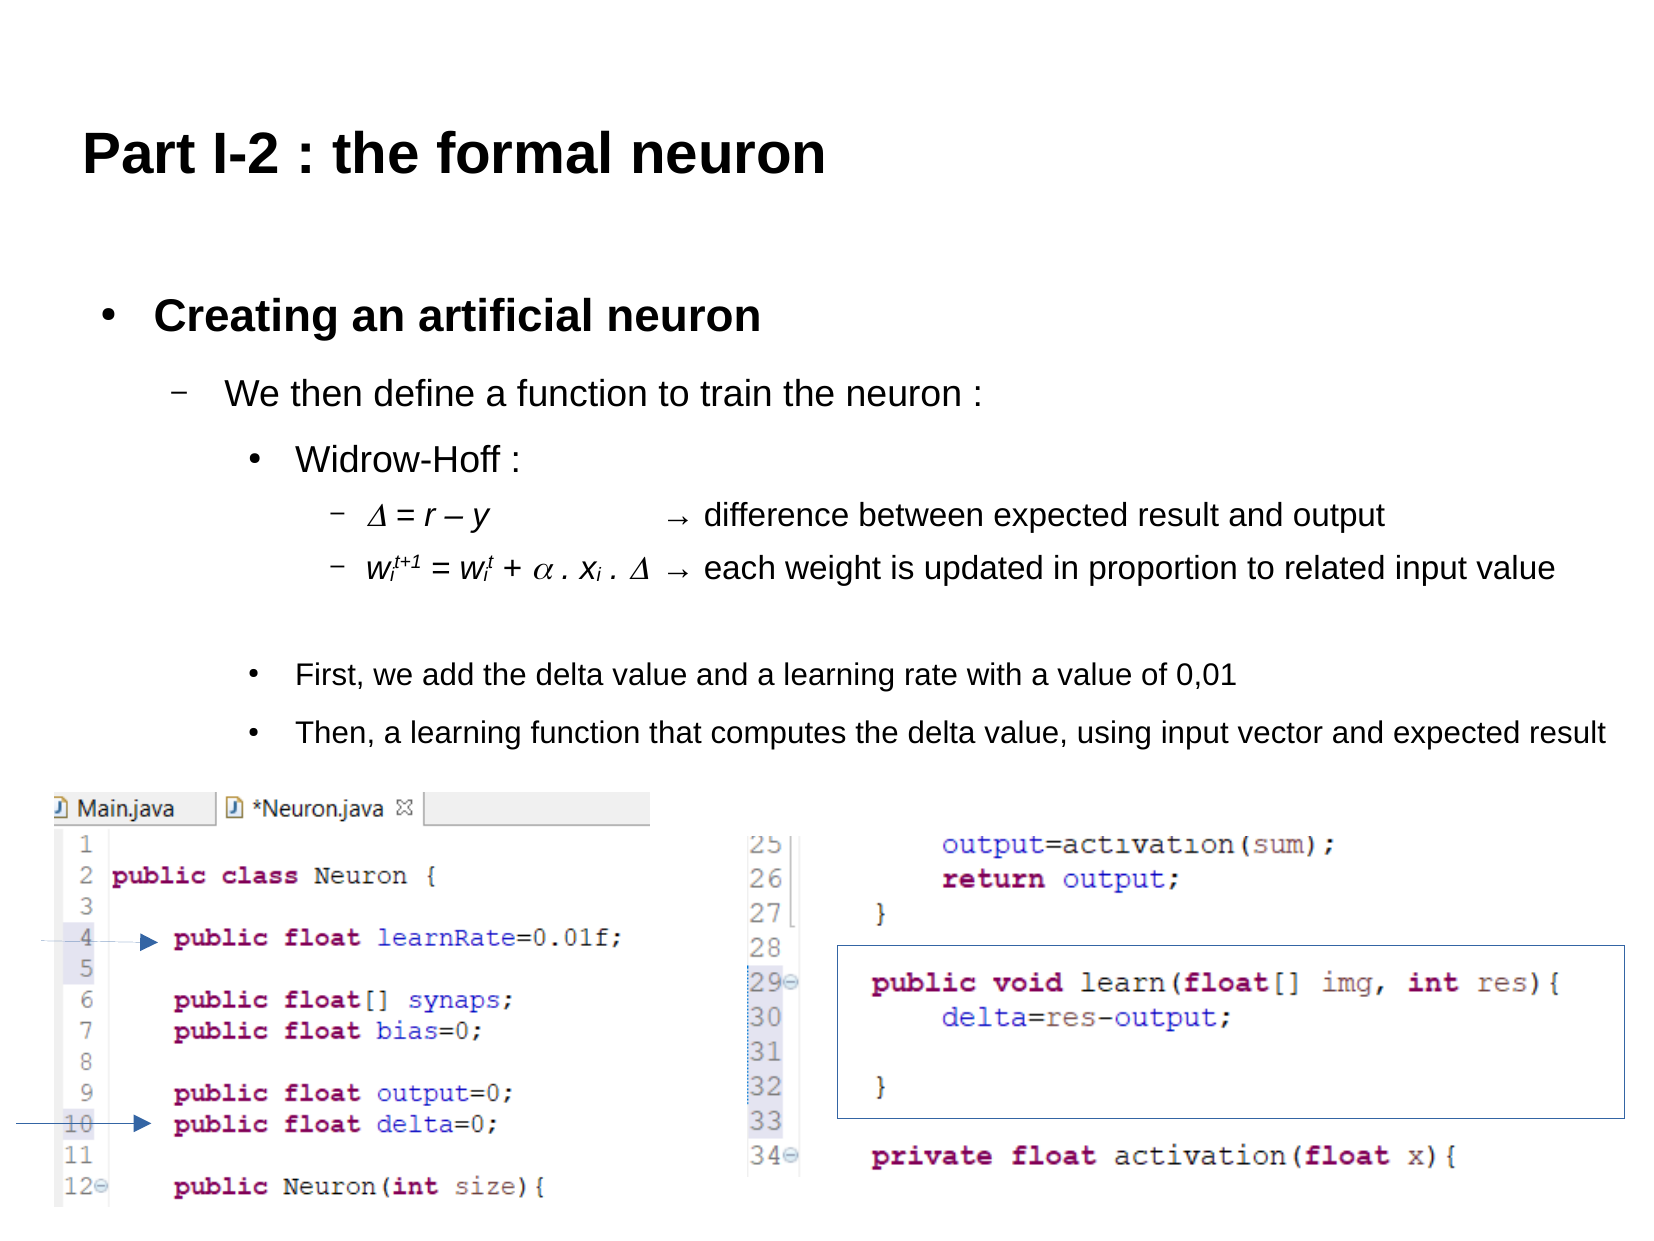

# Part I-2 : the formal neuron
Creating an artificial neuron
We then define a function to train the neuron :
Widrow-Hoff :
D = r – y			→ difference between expected result and output
wit+1 = wit + a . xi . D	→ each weight is updated in proportion to related input value
First, we add the delta value and a learning rate with a value of 0,01
Then, a learning function that computes the delta value, using input vector and expected result